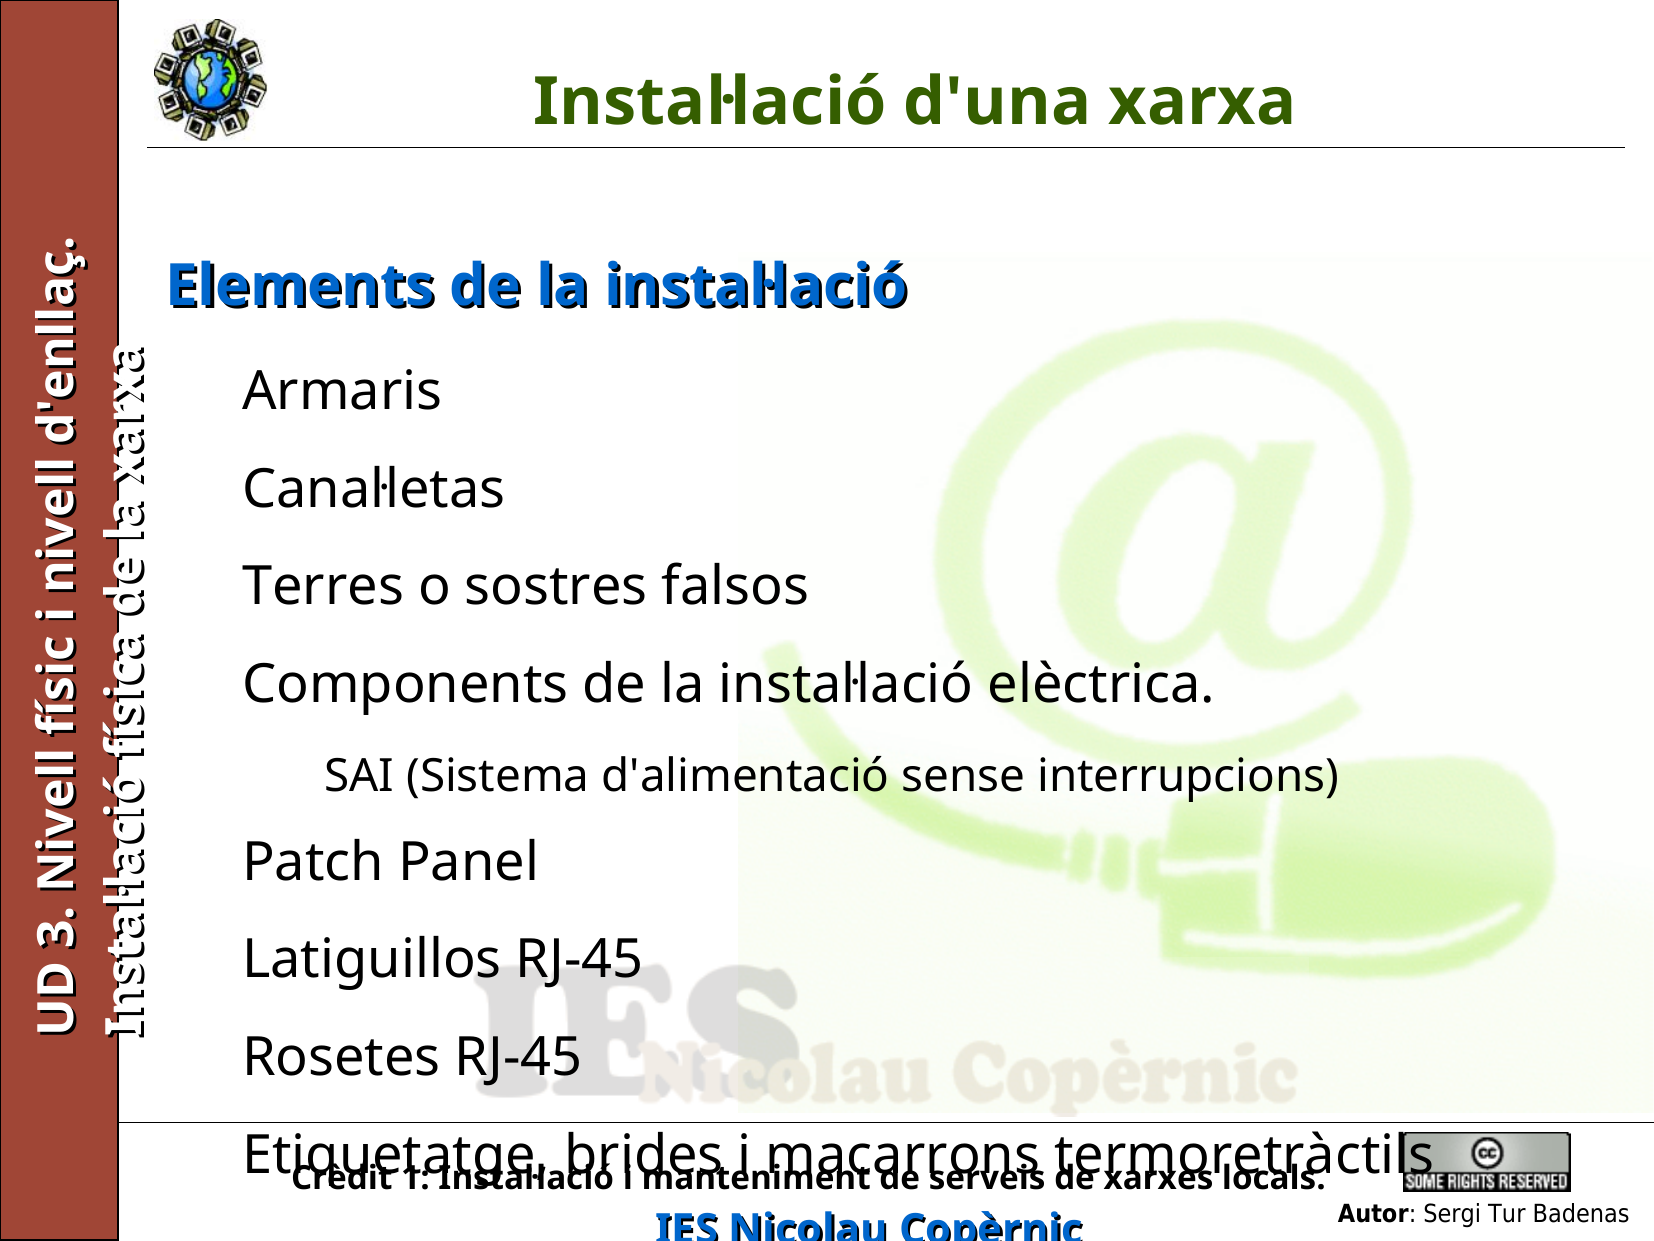

# Instal·lació d'una xarxa
Elements de la instal·lació
Armaris
Canal·letas
Terres o sostres falsos
Components de la instal·lació elèctrica.
SAI (Sistema d'alimentació sense interrupcions)
Patch Panel
Latiguillos RJ-45
Rosetes RJ-45
Etiquetatge, brides i macarrons termoretràctils